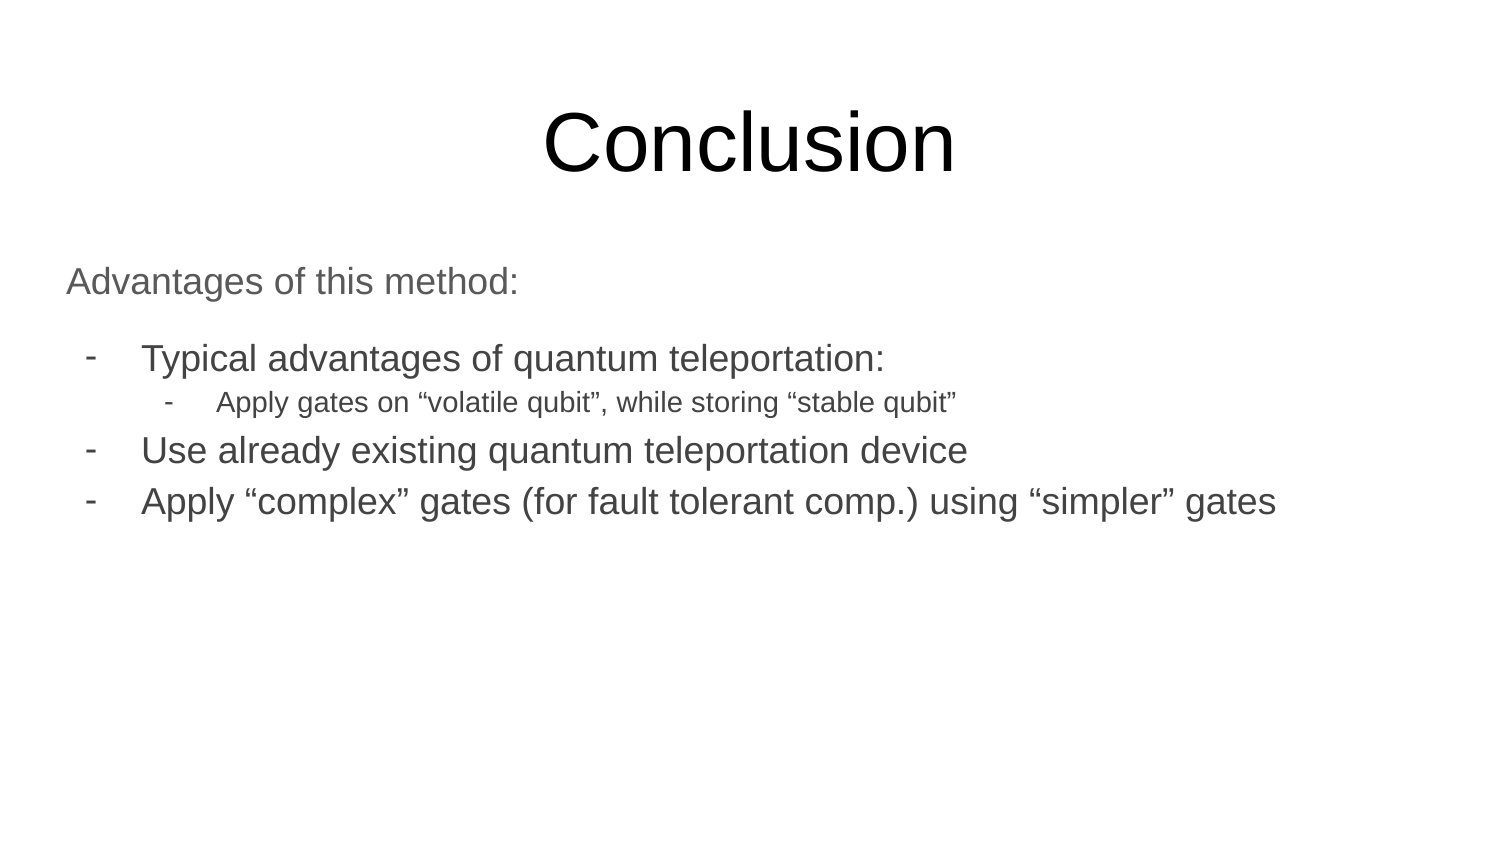

# Conclusion
Advantages of this method:
Typical advantages of quantum teleportation:
Apply gates on “volatile qubit”, while storing “stable qubit”
Use already existing quantum teleportation device
Apply “complex” gates (for fault tolerant comp.) using “simpler” gates